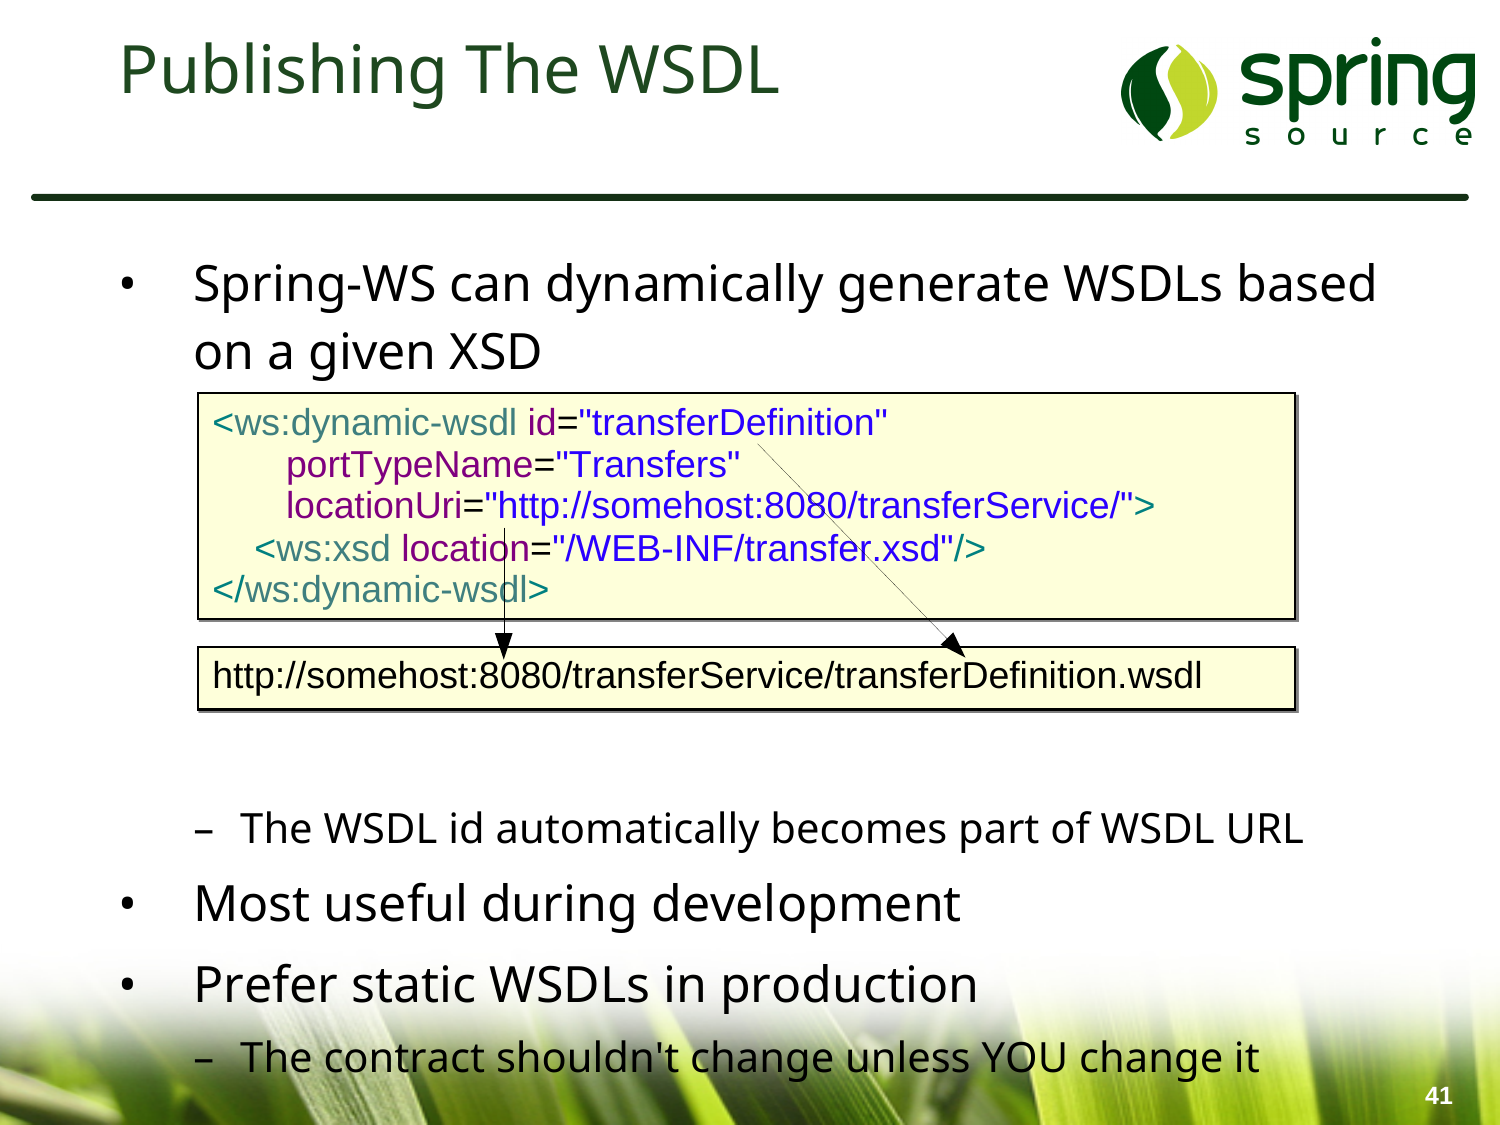

# Publishing The WSDL
Spring-WS can dynamically generate WSDLs based on a given XSD
The WSDL id automatically becomes part of WSDL URL
Most useful during development
Prefer static WSDLs in production
The contract shouldn't change unless YOU change it
<ws:dynamic-wsdl id="transferDefinition"
 portTypeName="Transfers"
 locationUri="http://somehost:8080/transferService/">
 <ws:xsd location="/WEB-INF/transfer.xsd"/>
</ws:dynamic-wsdl>
http://somehost:8080/transferService/transferDefinition.wsdl